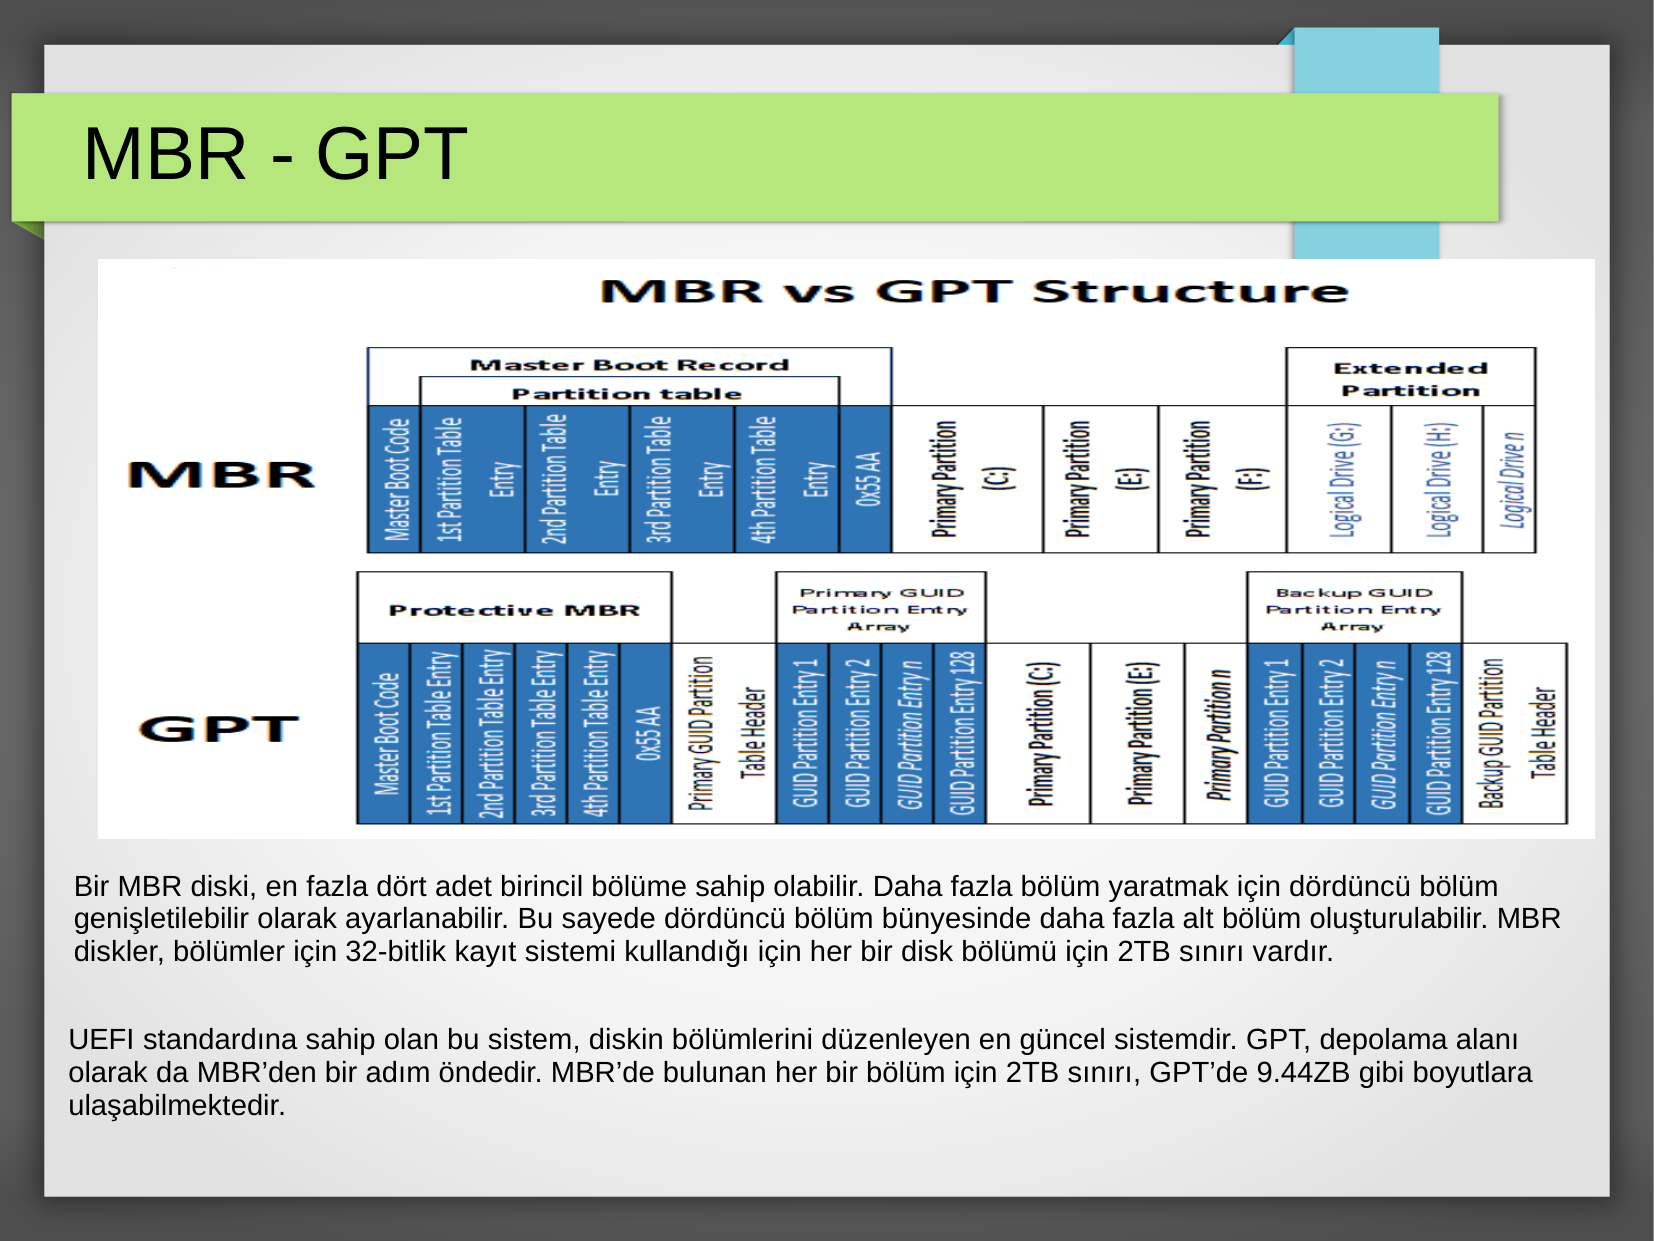

# MBR - GPT
Bir MBR diski, en fazla dört adet birincil bölüme sahip olabilir. Daha fazla bölüm yaratmak için dördüncü bölüm genişletilebilir olarak ayarlanabilir. Bu sayede dördüncü bölüm bünyesinde daha fazla alt bölüm oluşturulabilir. MBR diskler, bölümler için 32-bitlik kayıt sistemi kullandığı için her bir disk bölümü için 2TB sınırı vardır.
UEFI standardına sahip olan bu sistem, diskin bölümlerini düzenleyen en güncel sistemdir. GPT, depolama alanı olarak da MBR’den bir adım öndedir. MBR’de bulunan her bir bölüm için 2TB sınırı, GPT’de 9.44ZB gibi boyutlara ulaşabilmektedir.